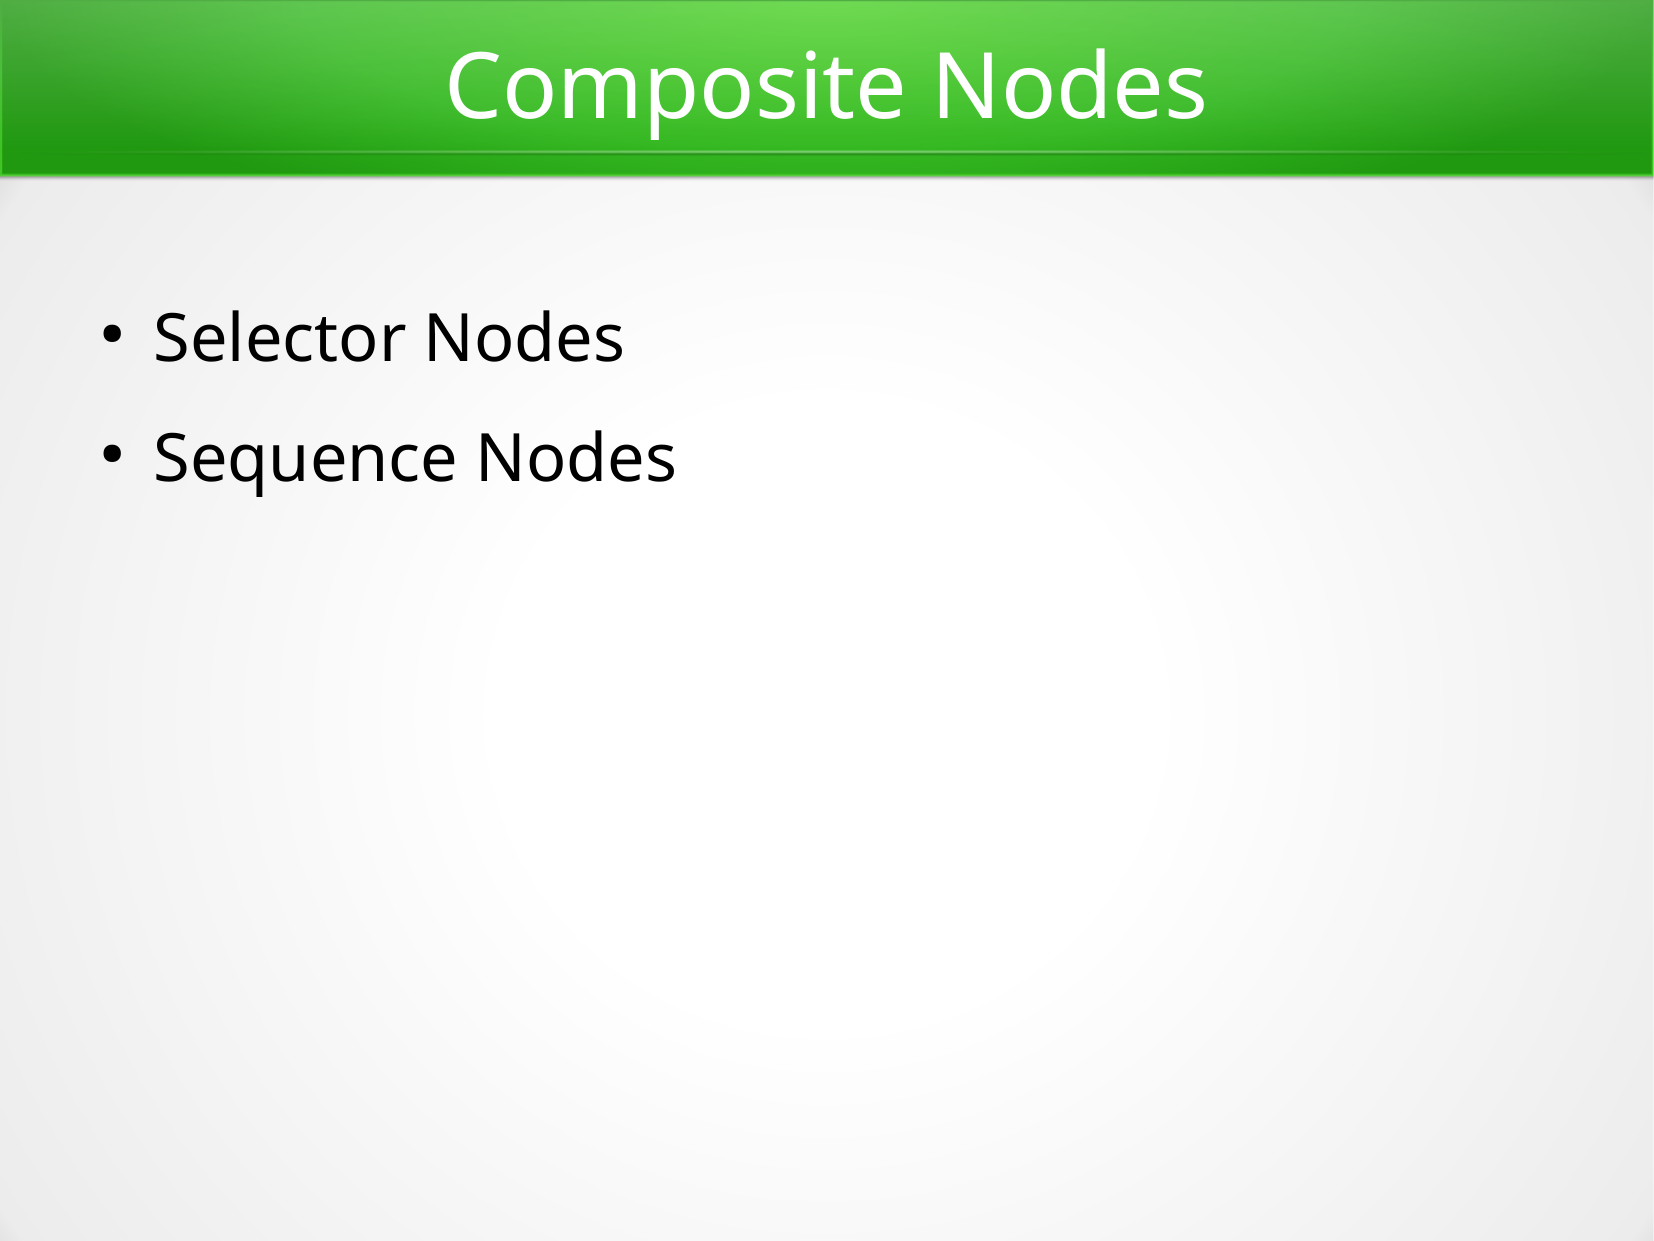

# Composite Nodes
Selector Nodes
Sequence Nodes